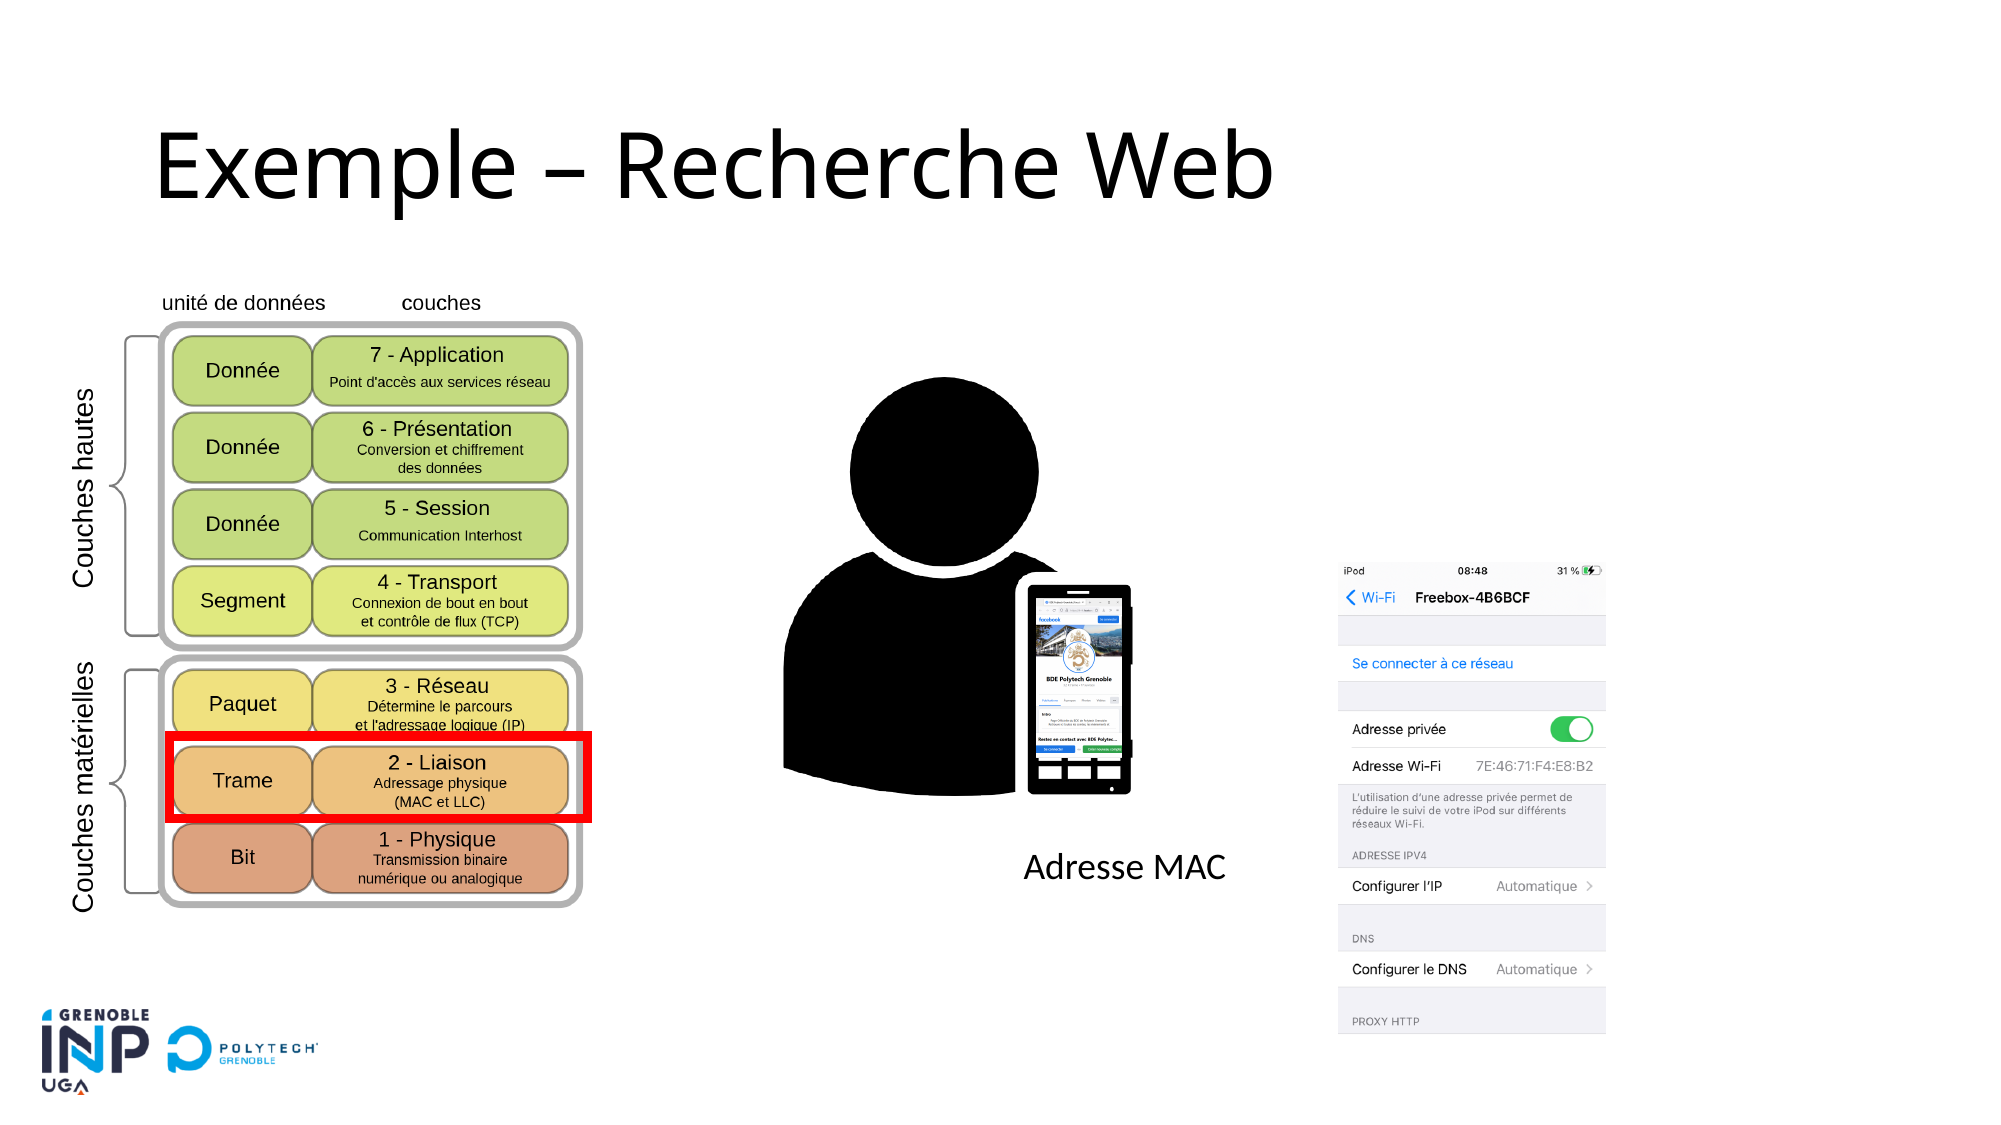

# Exemple – Recherche Web
Adresse MAC